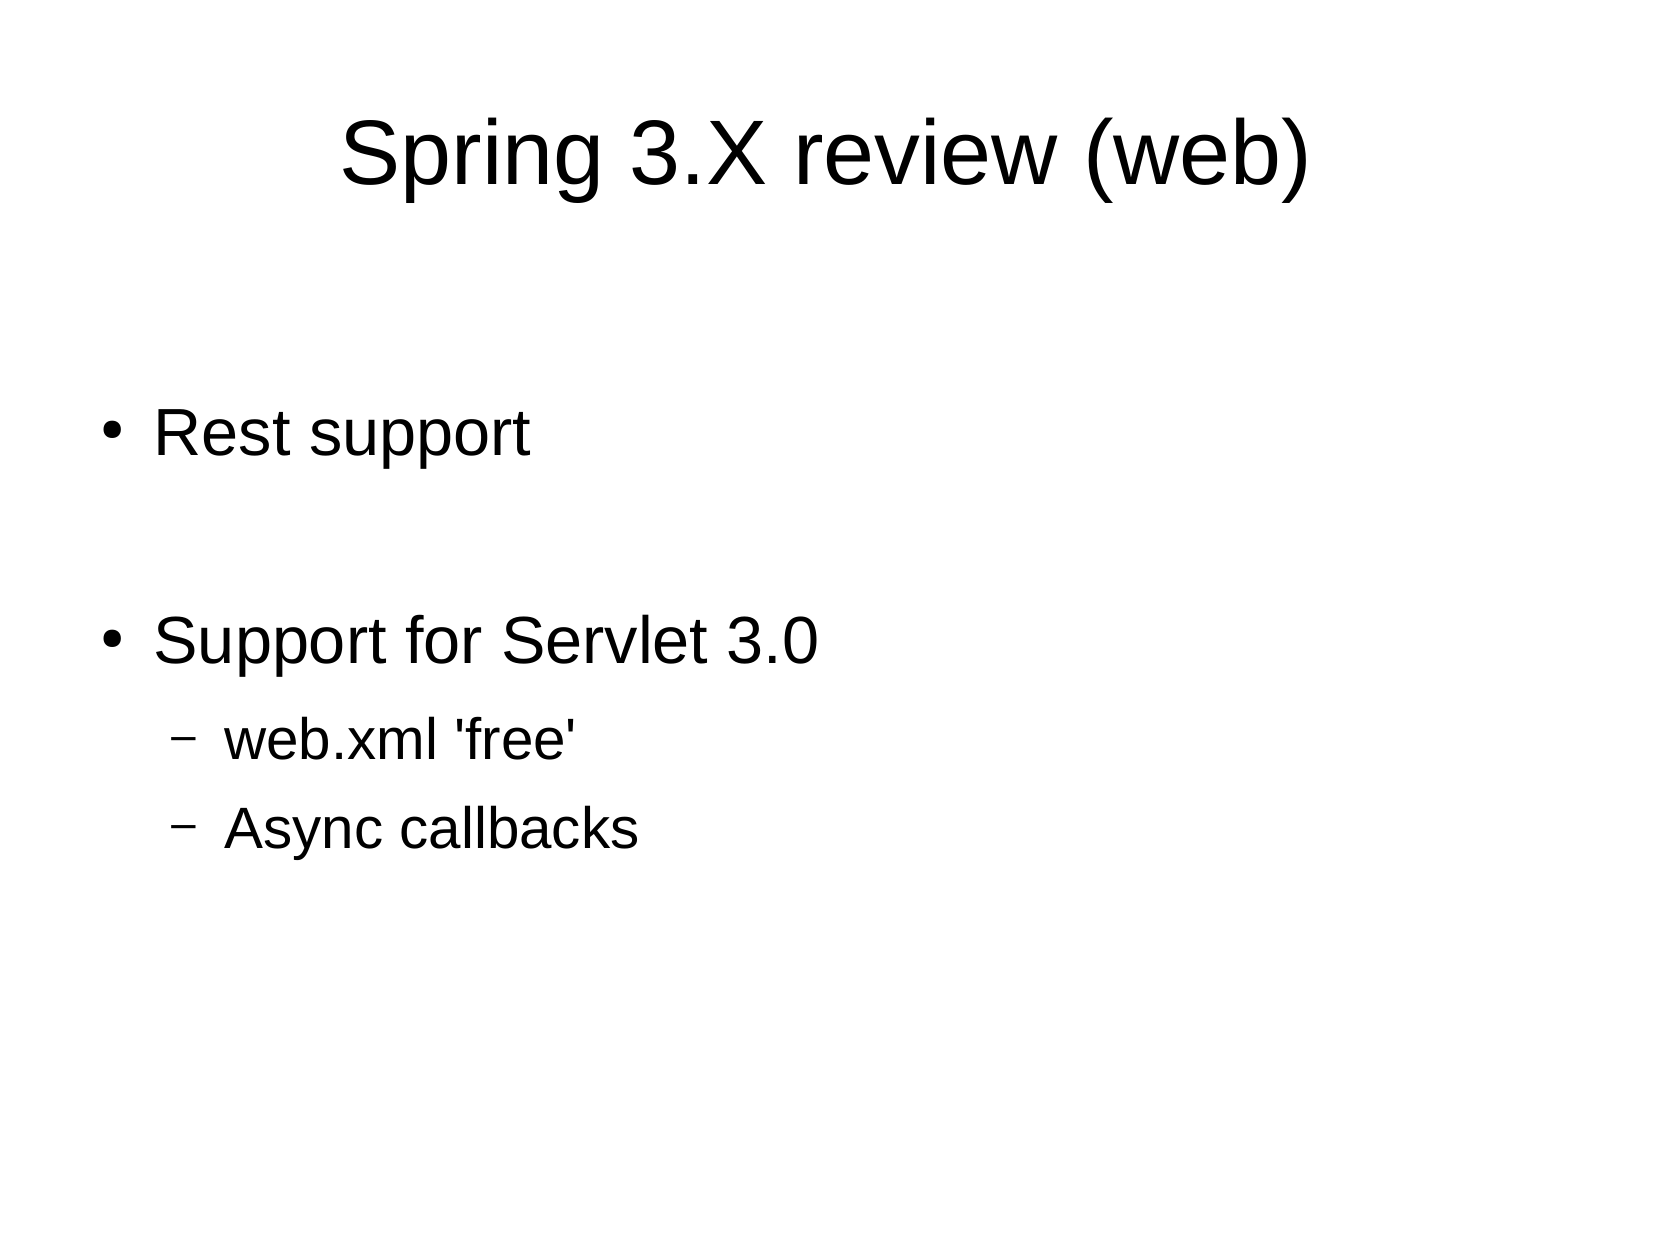

# Spring 3.X review (web)
Rest support
Support for Servlet 3.0
web.xml 'free'
Async callbacks